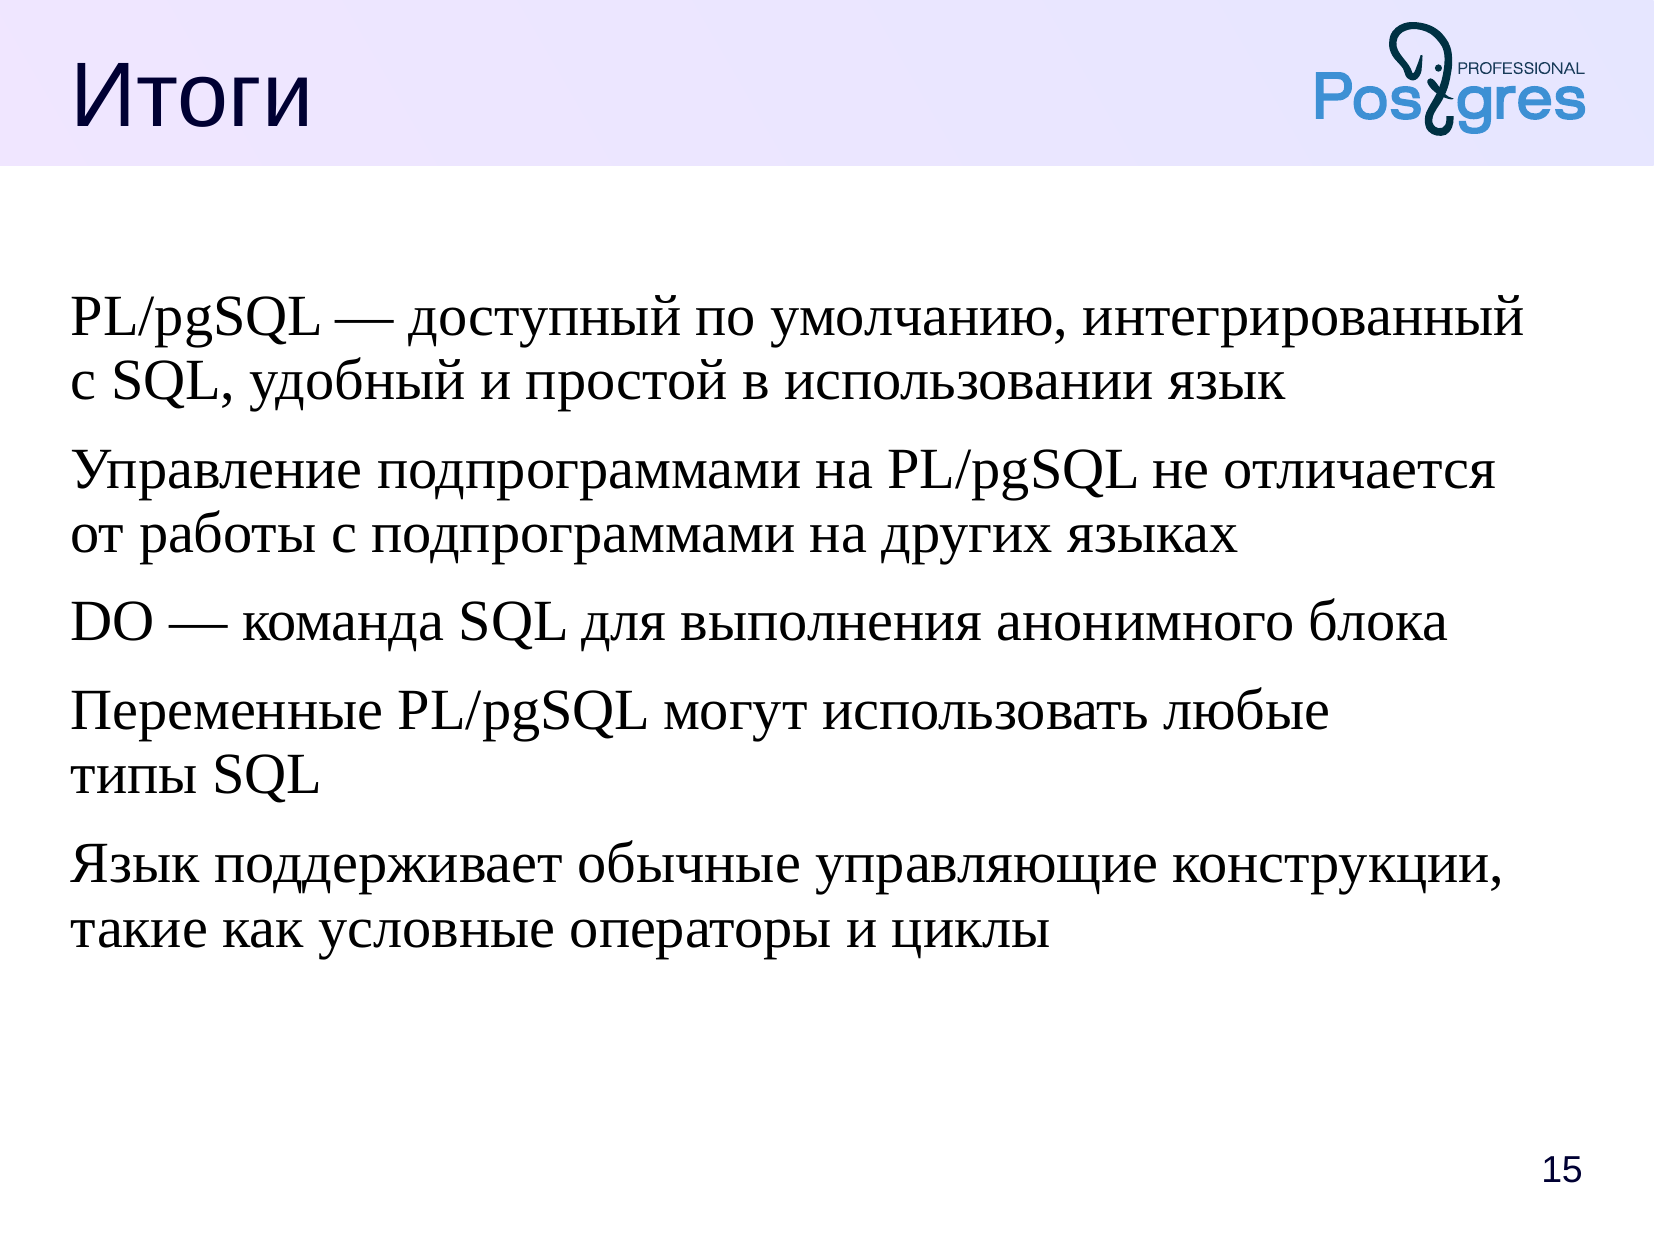

# Итоги
PL/pgSQL — доступный по умолчанию, интегрированный
с SQL, удобный и простой в использовании язык
Управление подпрограммами на PL/pgSQL не отличается
от работы с подпрограммами на других языках
DO — команда SQL для выполнения анонимного блока
Переменные PL/pgSQL могут использовать любые
типы SQL
Язык поддерживает обычные управляющие конструкции, такие как условные операторы и циклы